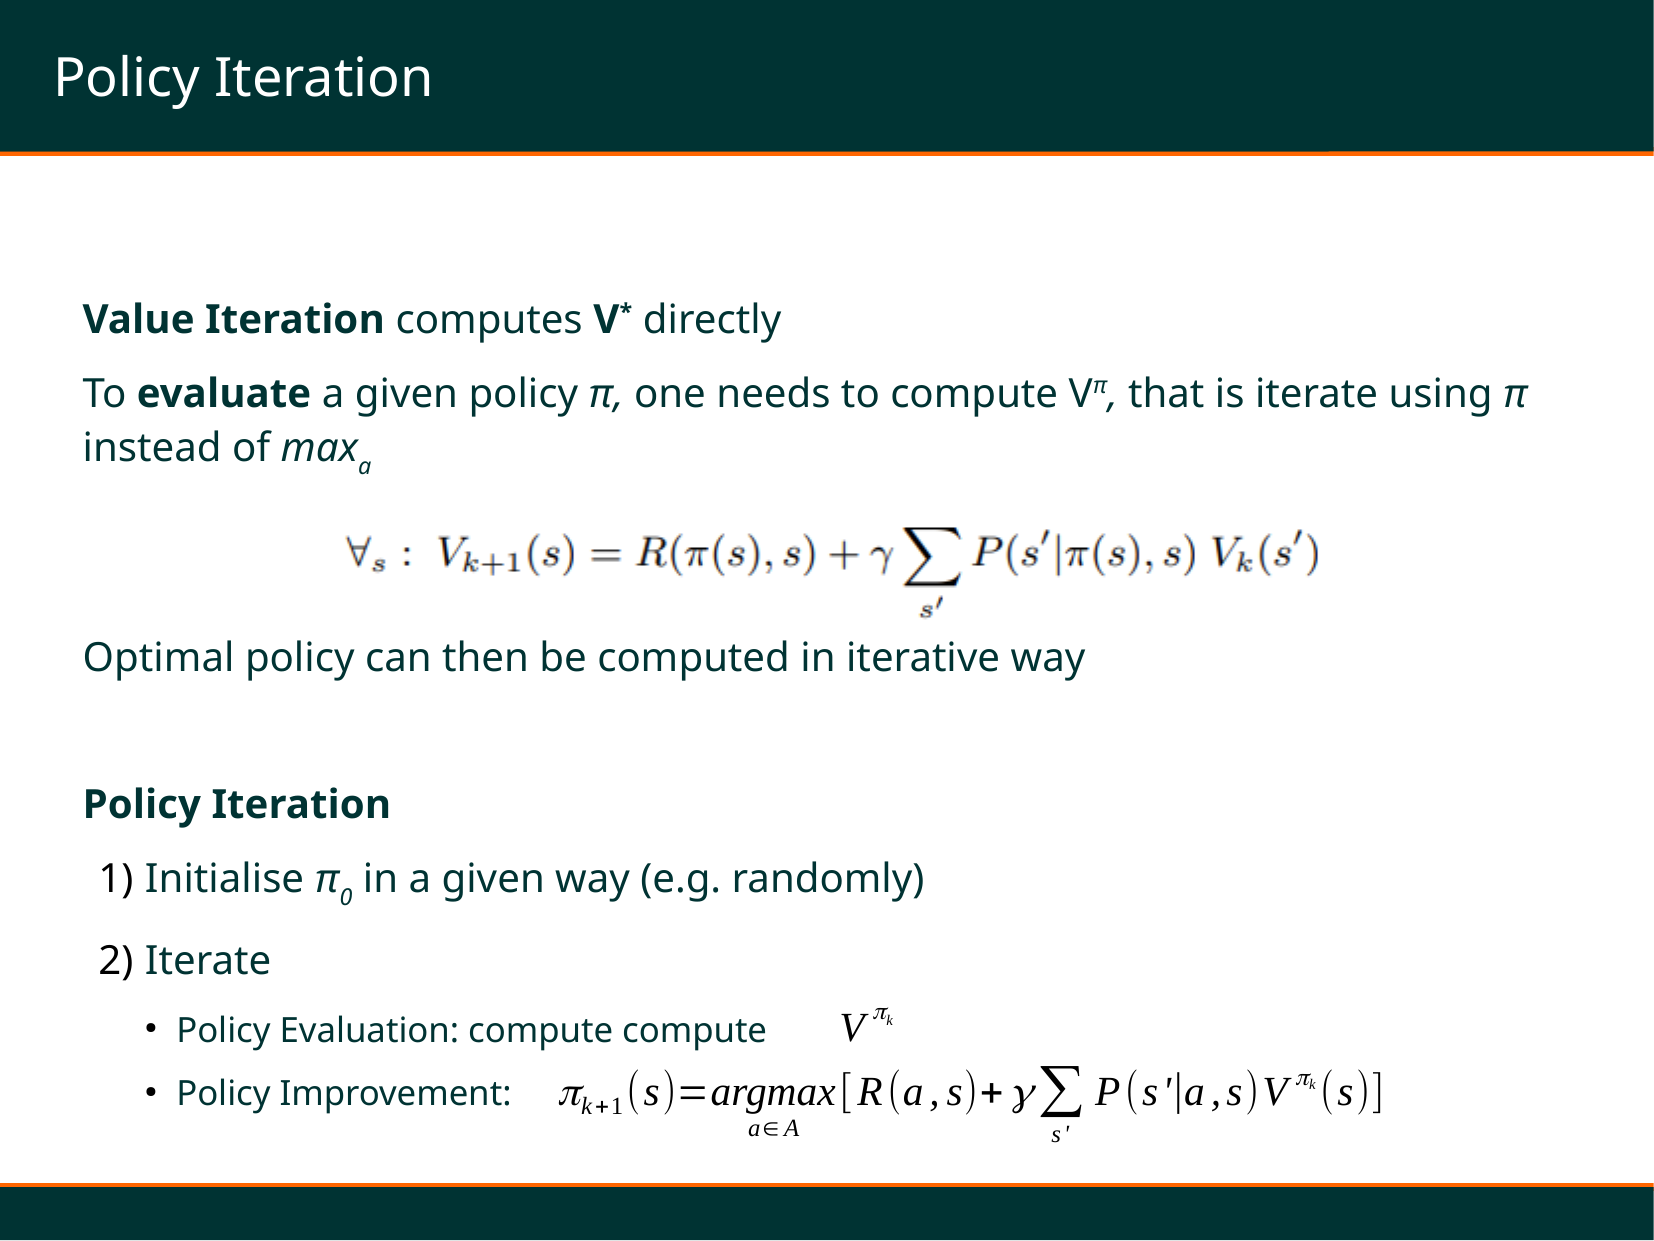

# Policy Iteration
Value Iteration computes V* directly
To evaluate a given policy π, one needs to compute Vπ, that is iterate using π instead of maxa
Optimal policy can then be computed in iterative way
Policy Iteration
Initialise π0 in a given way (e.g. randomly)
Iterate
Policy Evaluation: compute compute
Policy Improvement: